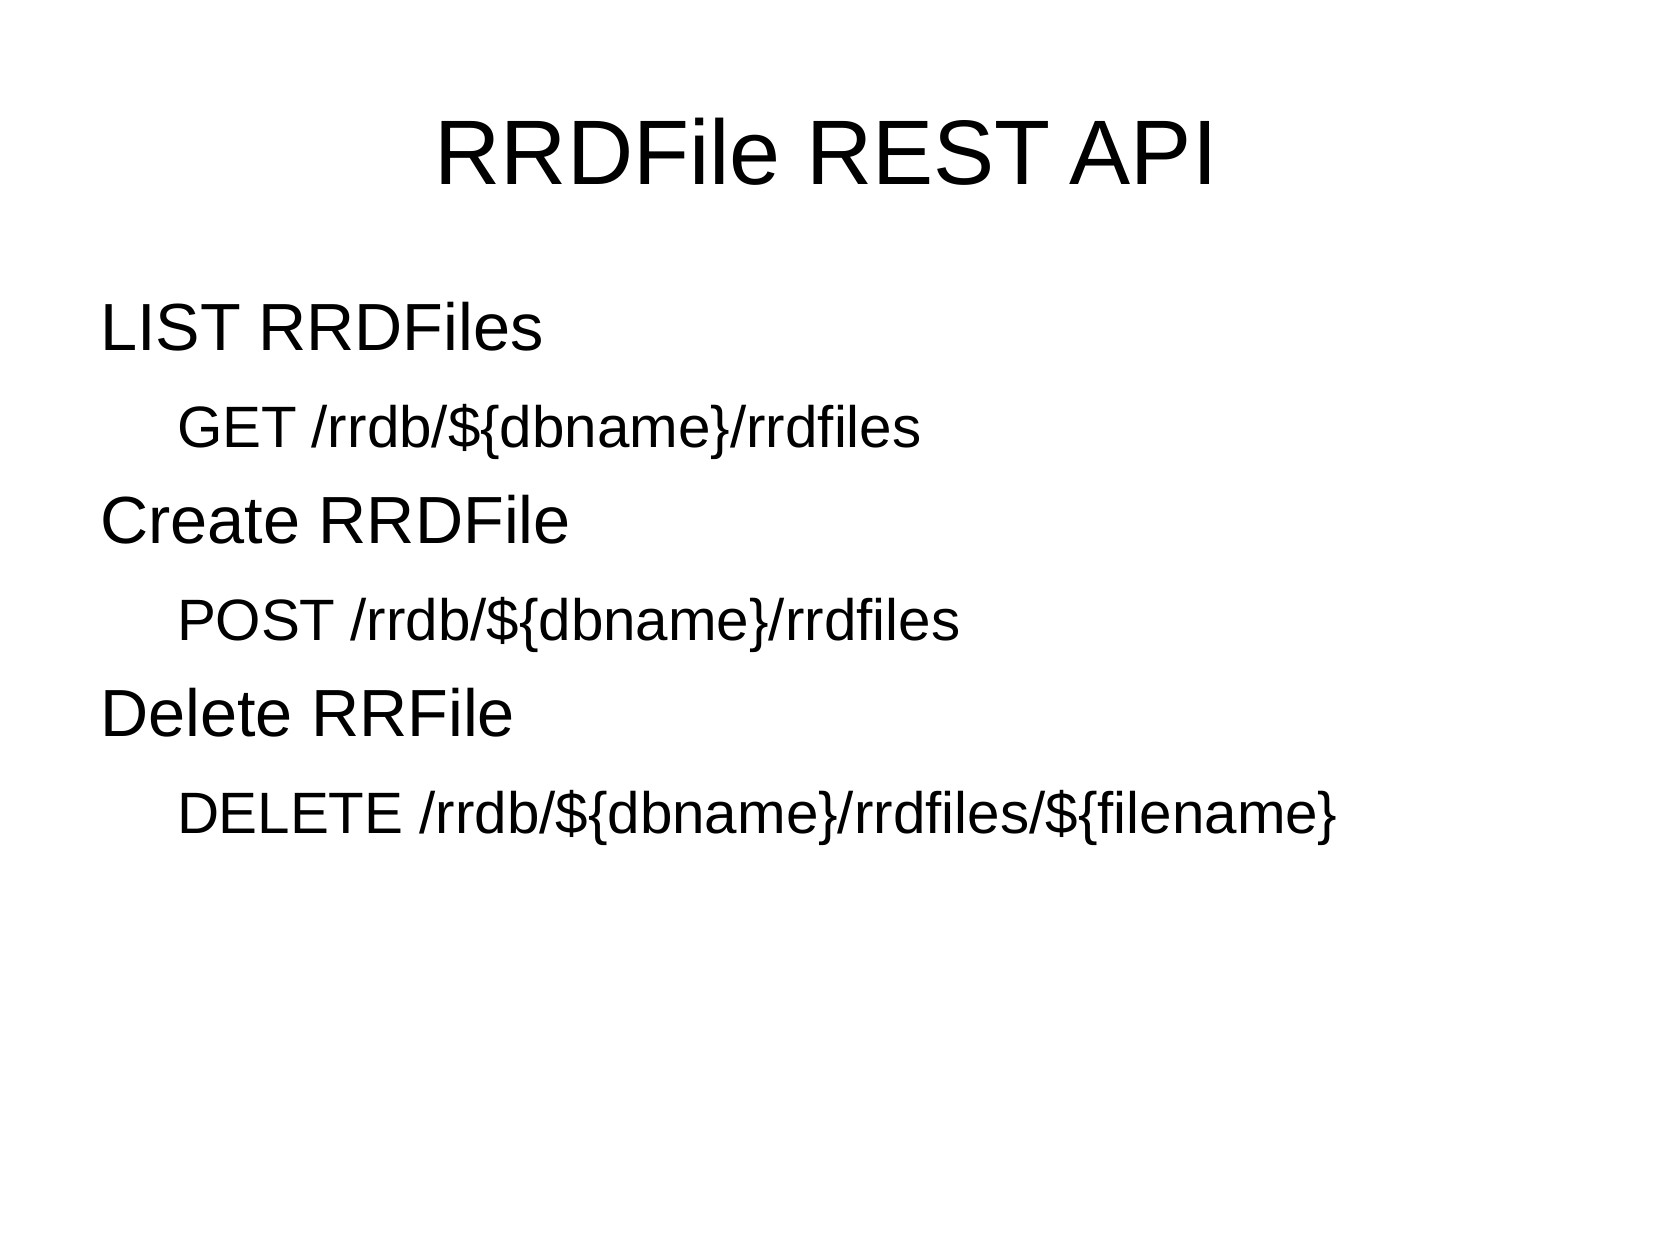

# RRDFile REST API
LIST RRDFiles
GET /rrdb/${dbname}/rrdfiles
Create RRDFile
POST /rrdb/${dbname}/rrdfiles
Delete RRFile
DELETE /rrdb/${dbname}/rrdfiles/${filename}